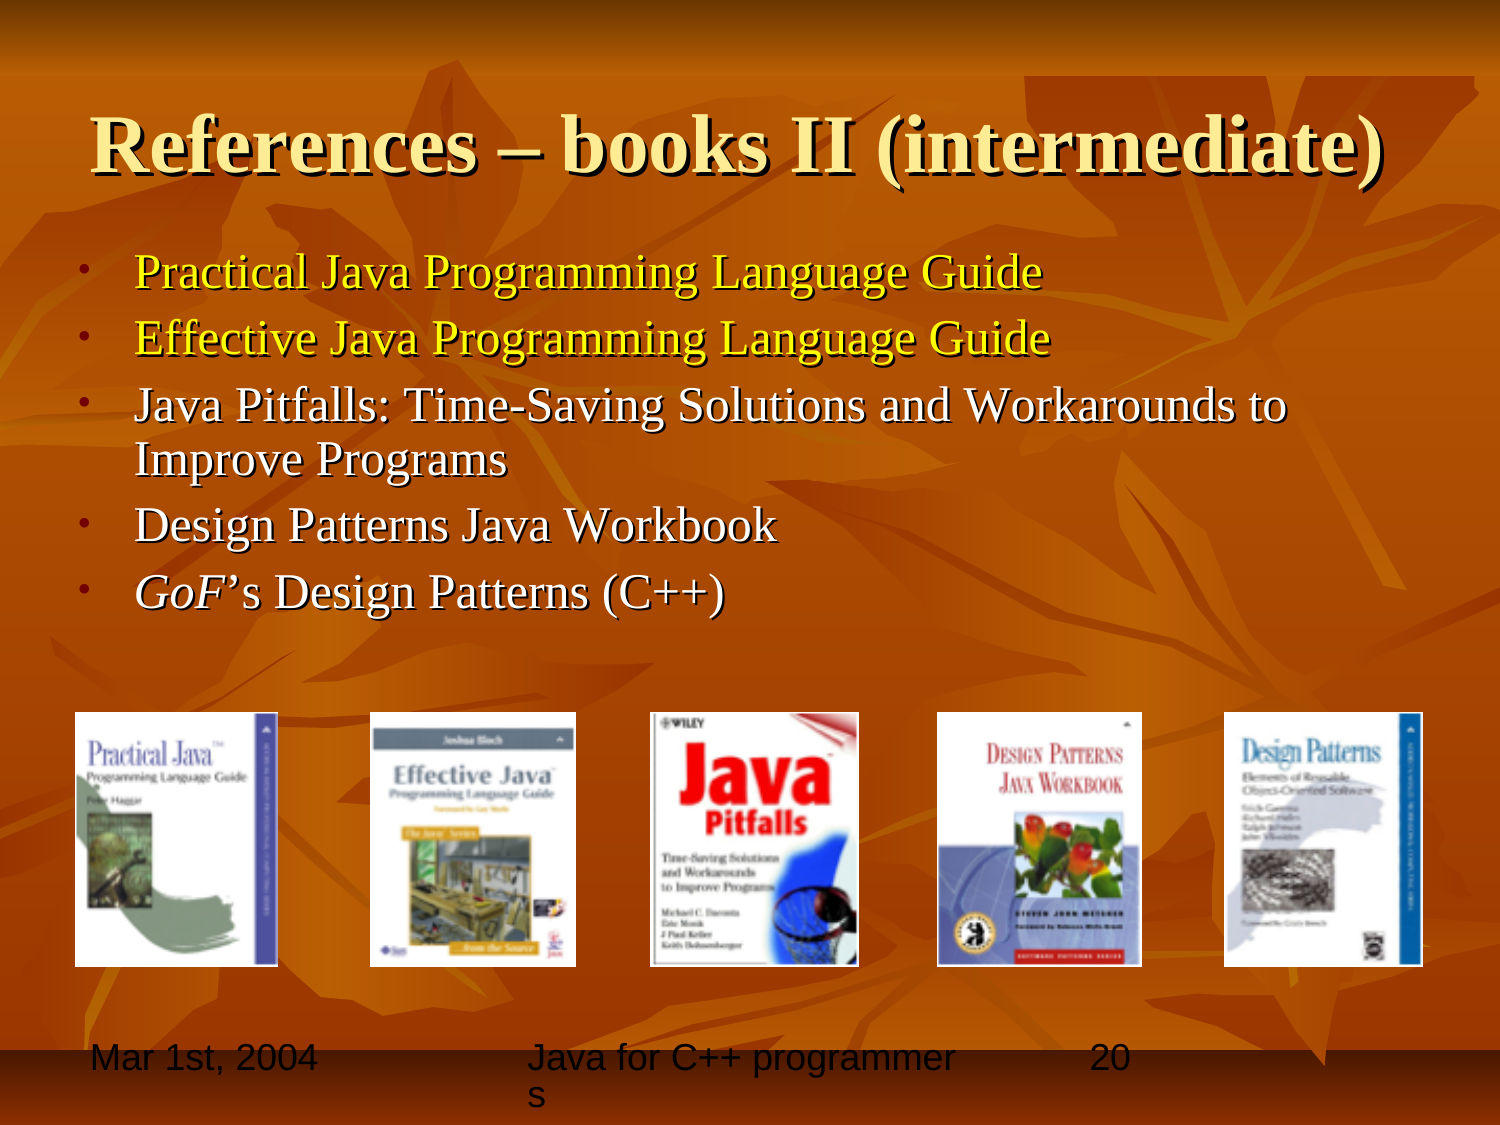

# References – books II (intermediate)
Practical Java Programming Language Guide
Effective Java Programming Language Guide
Java Pitfalls: Time-Saving Solutions and Workarounds to Improve Programs
Design Patterns Java Workbook
GoF’s Design Patterns (C++)
Mar 1st, 2004
Java for C++ programmers
20